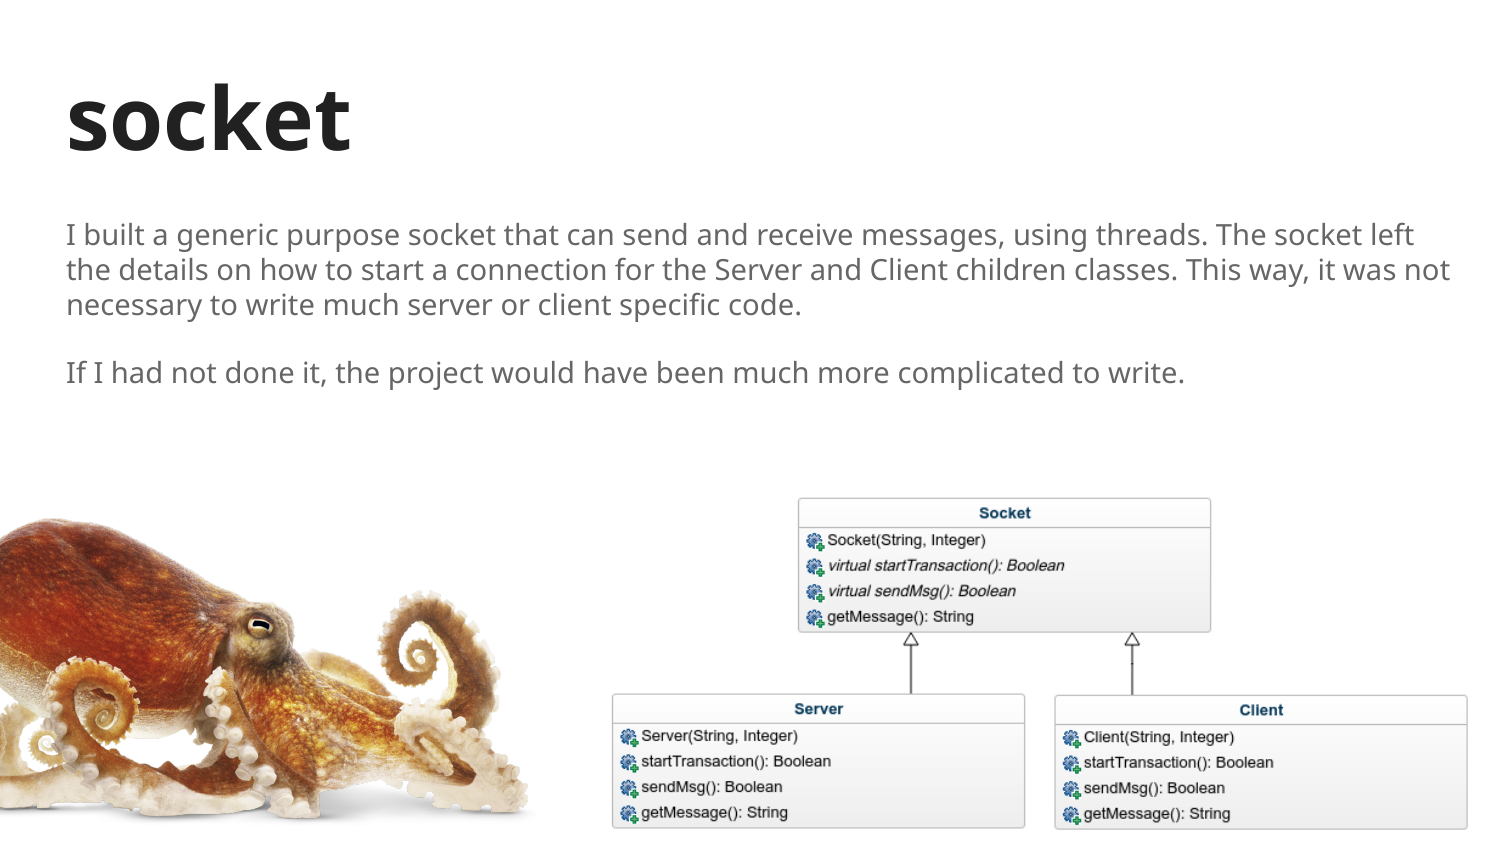

# socket
I built a generic purpose socket that can send and receive messages, using threads. The socket left the details on how to start a connection for the Server and Client children classes. This way, it was not necessary to write much server or client specific code.
If I had not done it, the project would have been much more complicated to write.